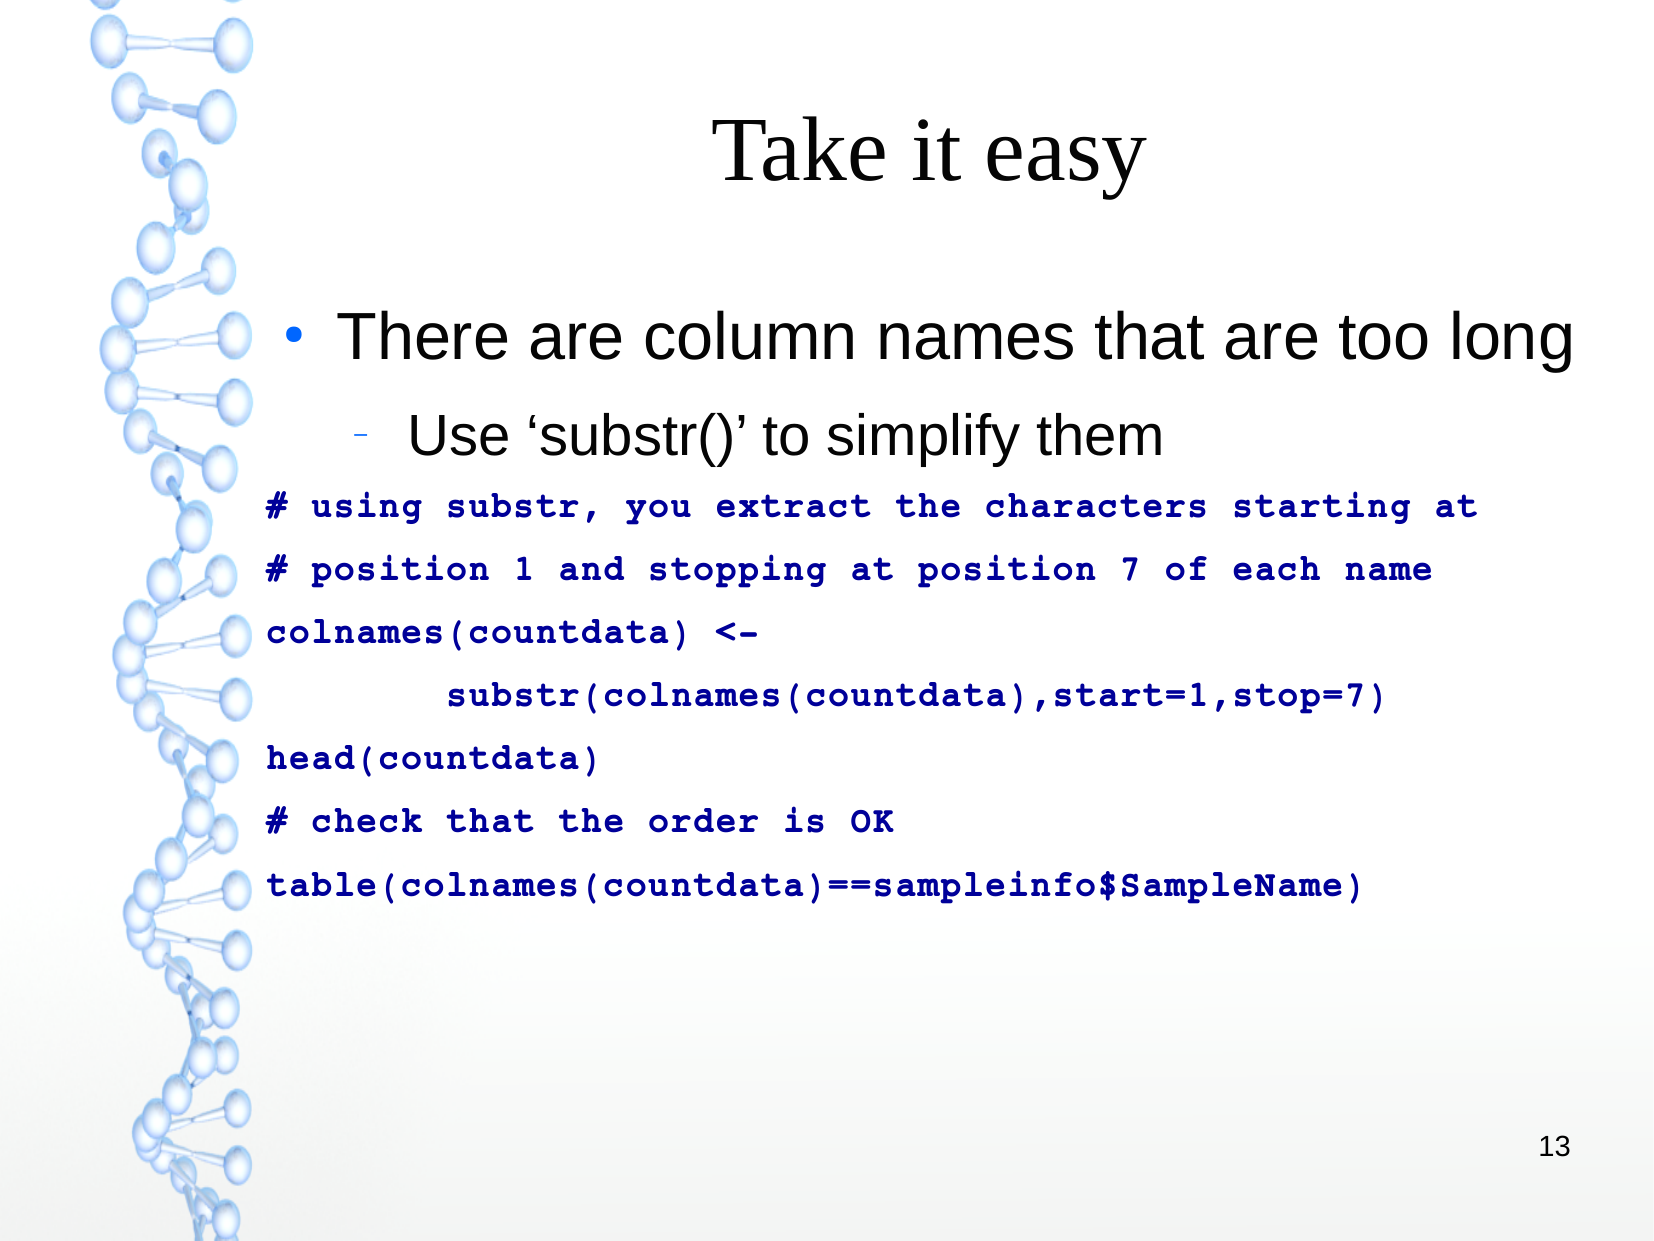

# Take it easy
There are column names that are too long
Use ‘substr()’ to simplify them
# using substr, you extract the characters starting at
# position 1 and stopping at position 7 of each name
colnames(countdata) <-
 substr(colnames(countdata),start=1,stop=7)
head(countdata)
# check that the order is OK
table(colnames(countdata)==sampleinfo$SampleName)
13